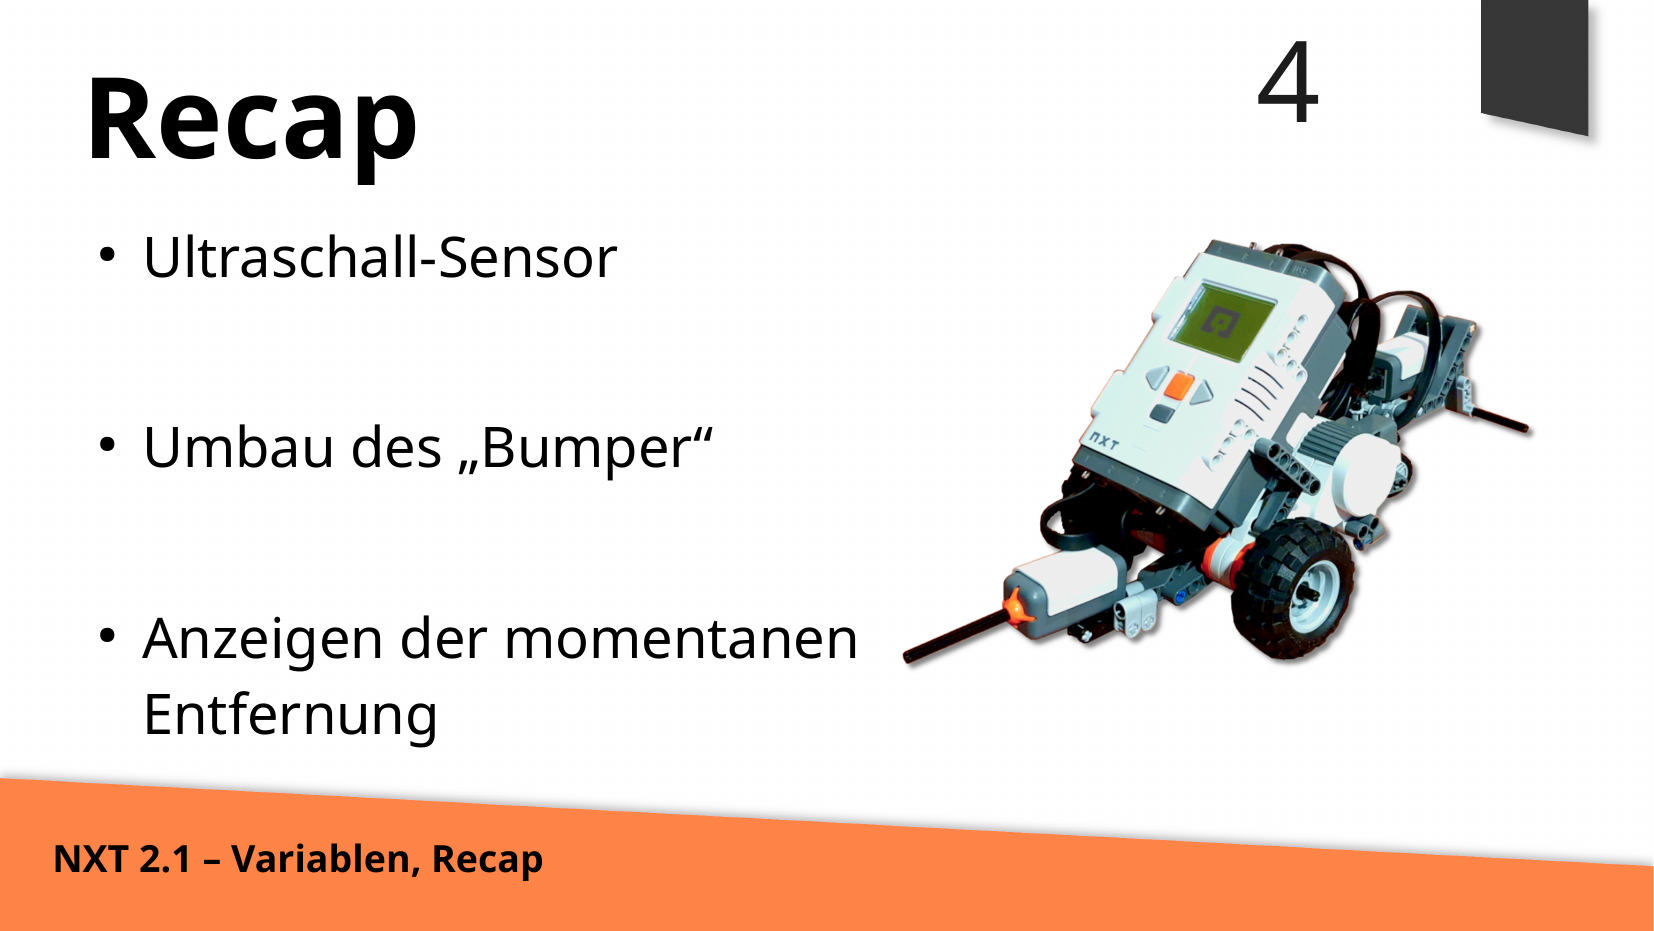

# Recap
Ultraschall-Sensor
Umbau des „Bumper“
Anzeigen der momentanen Entfernung
NXT 2.1 – Variablen, Recap